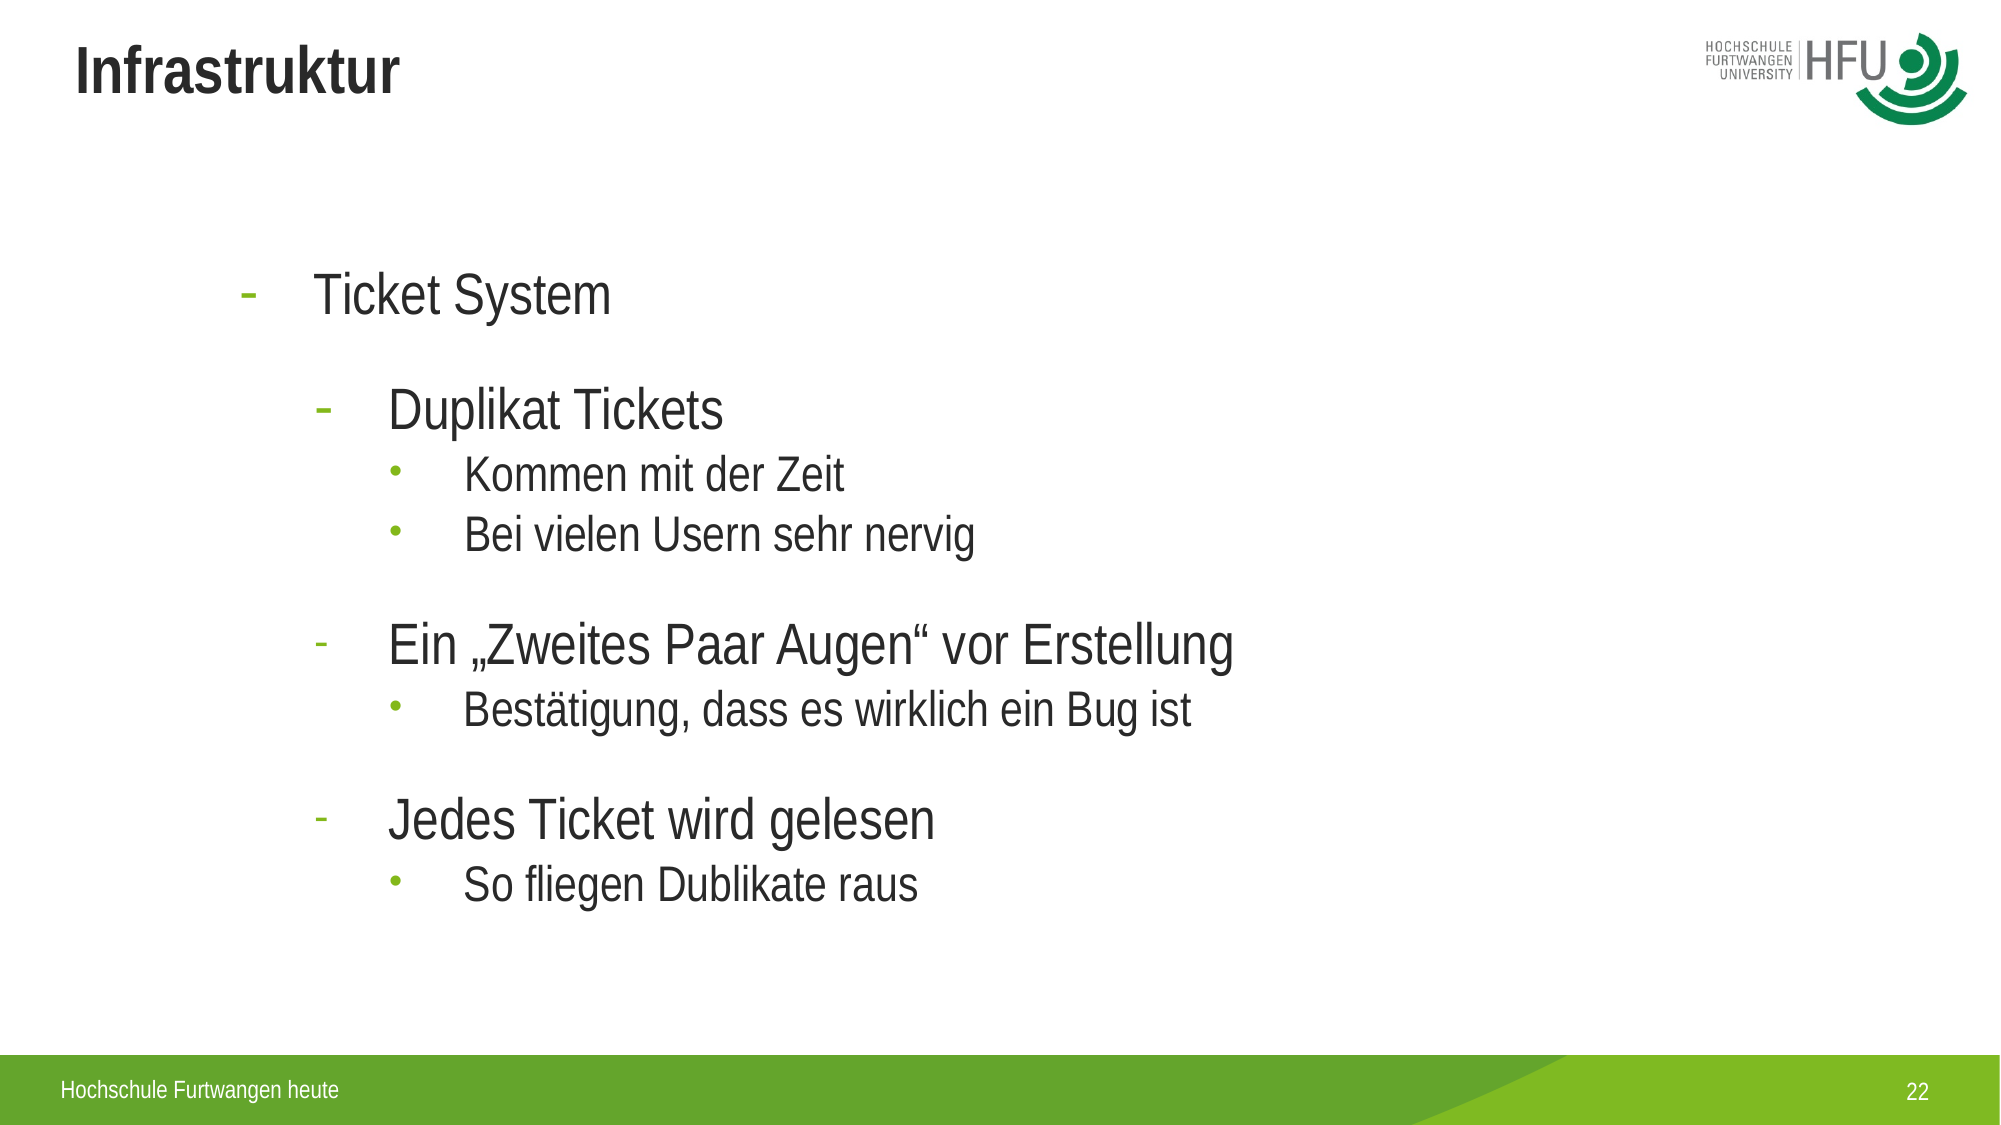

Infrastruktur
Ticket System
Duplikat Tickets
Kommen mit der Zeit
Bei vielen Usern sehr nervig
Ein „Zweites Paar Augen“ vor Erstellung
Bestätigung, dass es wirklich ein Bug ist
Jedes Ticket wird gelesen
So fliegen Dublikate raus
Hochschule Furtwangen heute